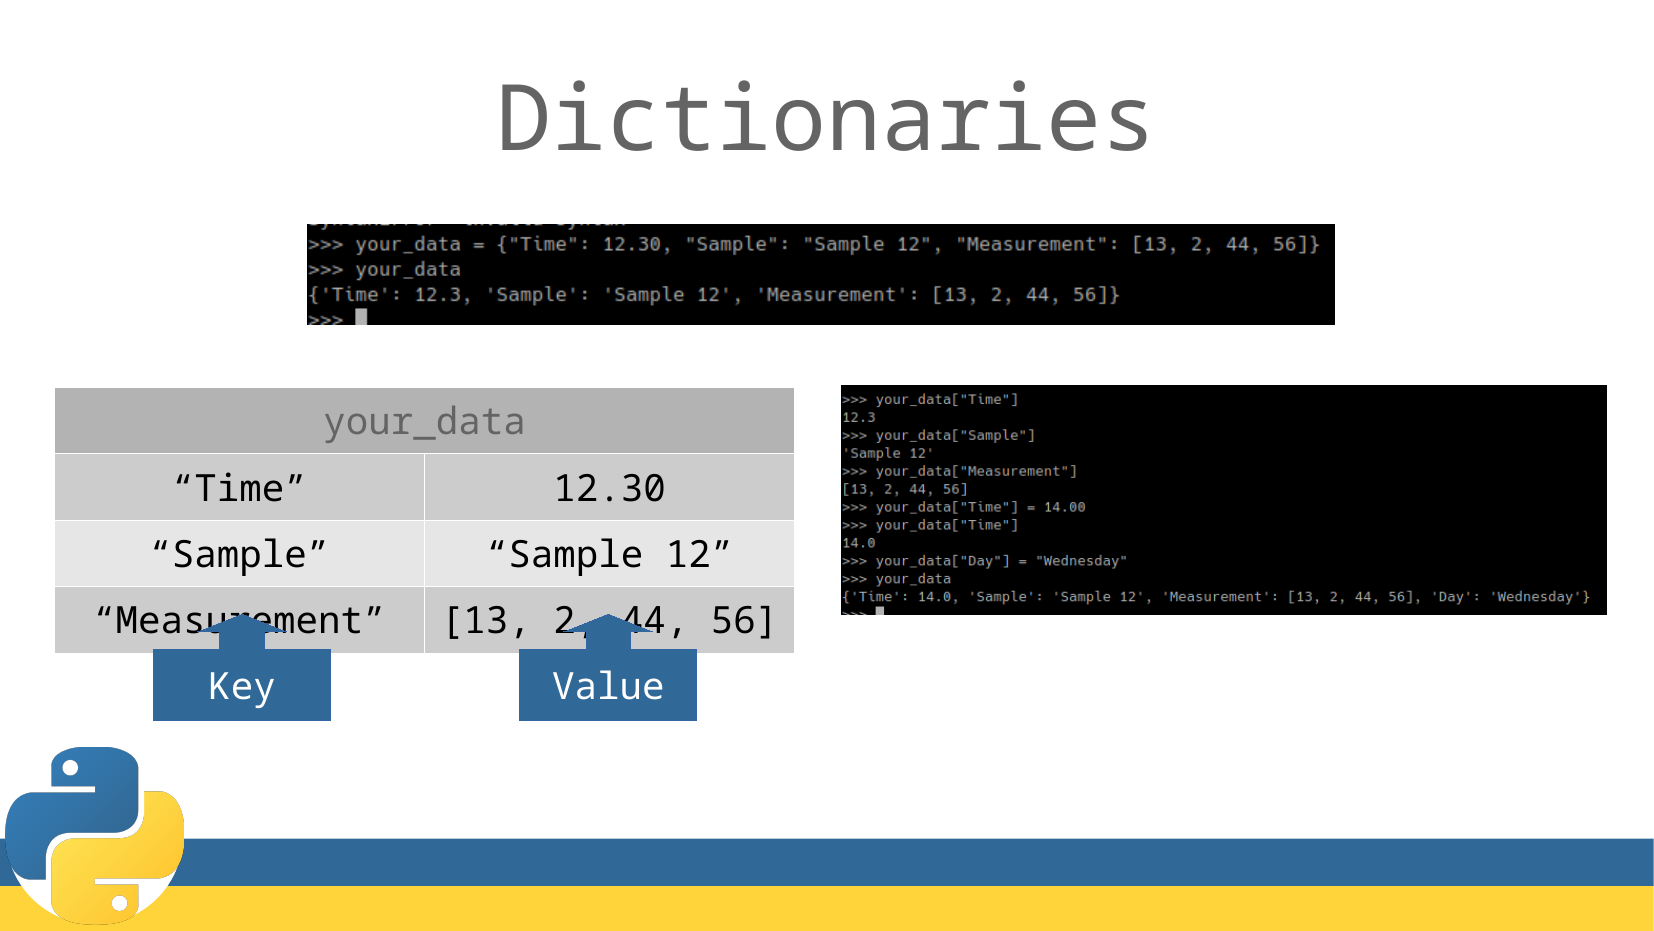

# Dictionaries
| your\_data | |
| --- | --- |
| “Time” | 12.30 |
| “Sample” | “Sample 12” |
| “Measurement” | [13, 2, 44, 56] |
Key
Value